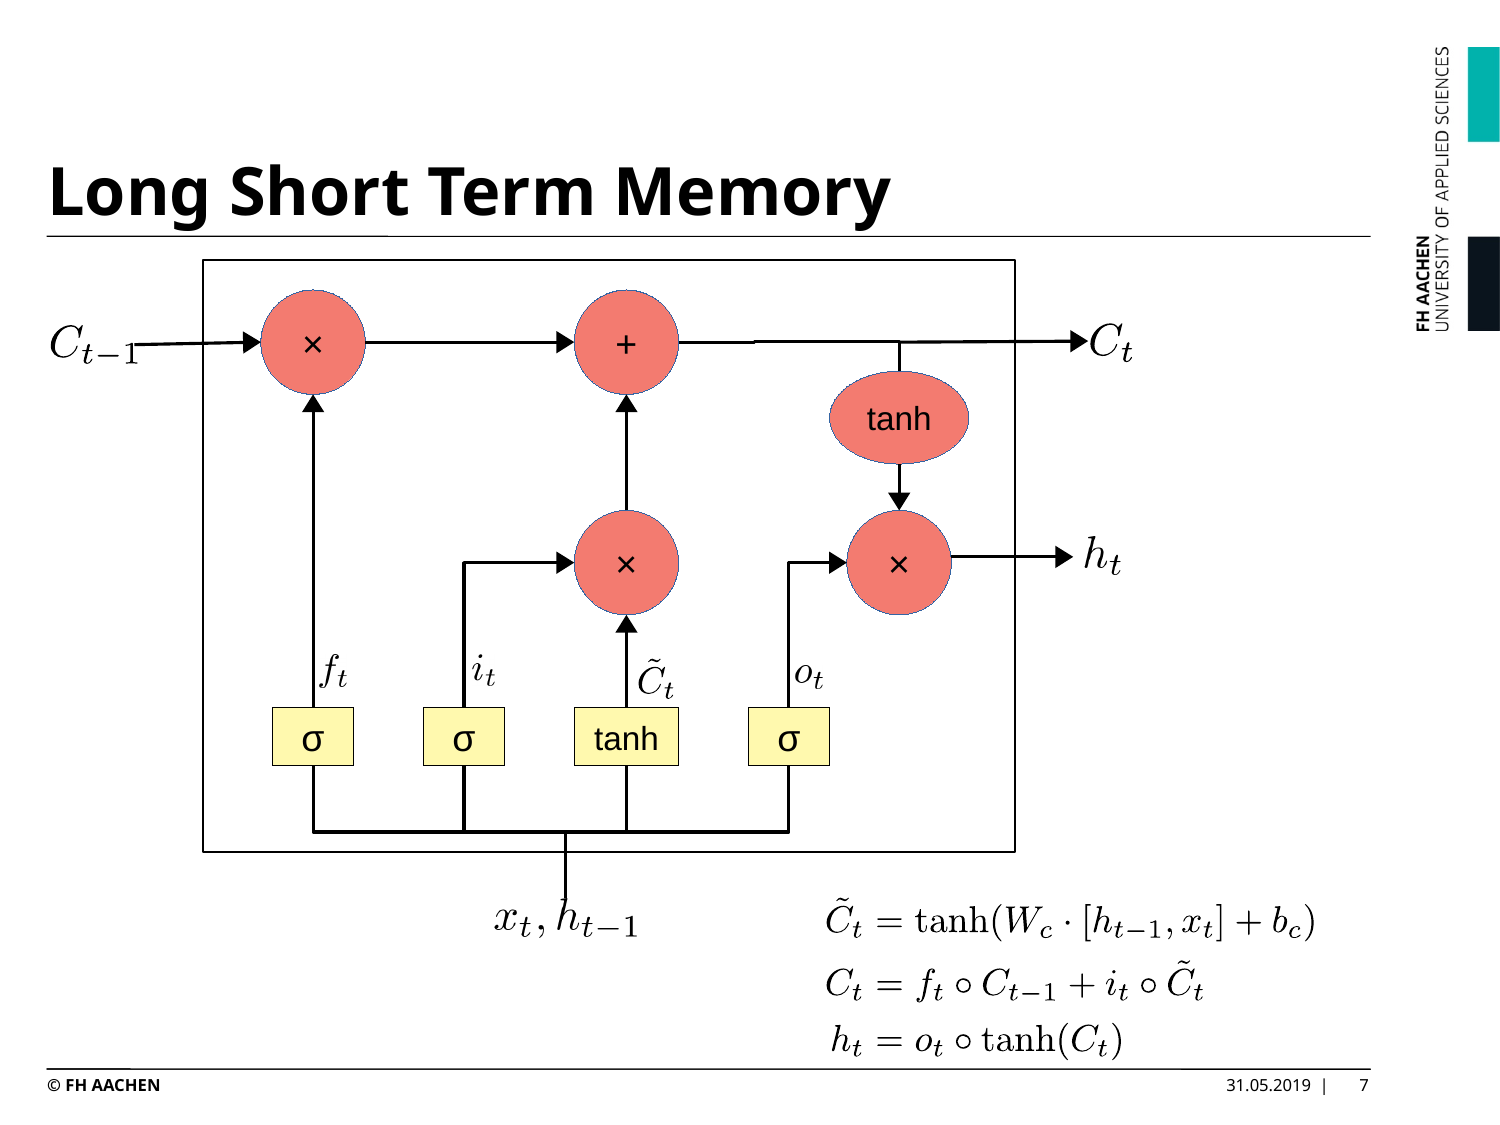

# Long Short Term Memory
×
+
tanh
×
×
σ
σ
tanh
σ
31.05.2019
7